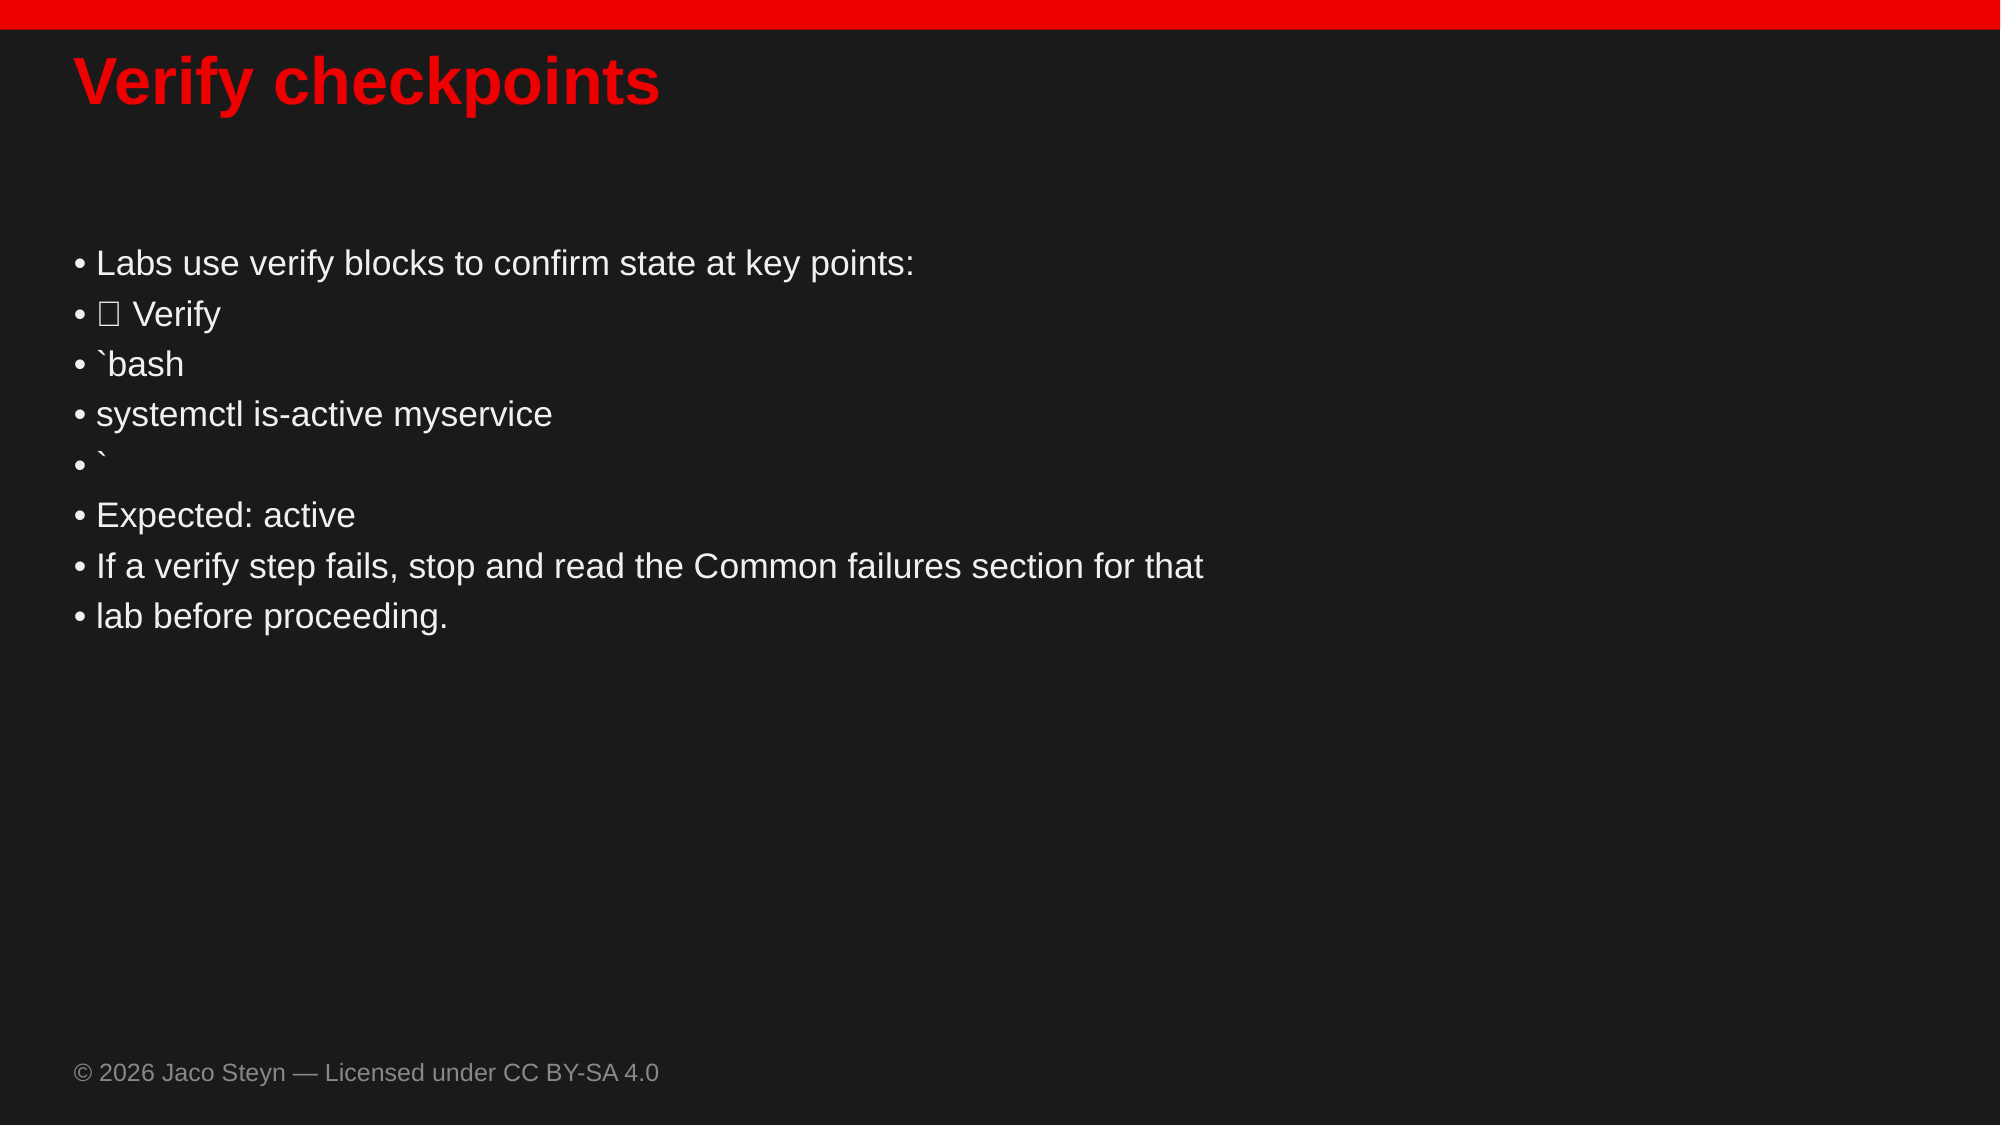

Verify checkpoints
• Labs use verify blocks to confirm state at key points:
• ✅ Verify
• `bash
• systemctl is-active myservice
• `
• Expected: active
• If a verify step fails, stop and read the Common failures section for that
• lab before proceeding.
© 2026 Jaco Steyn — Licensed under CC BY-SA 4.0